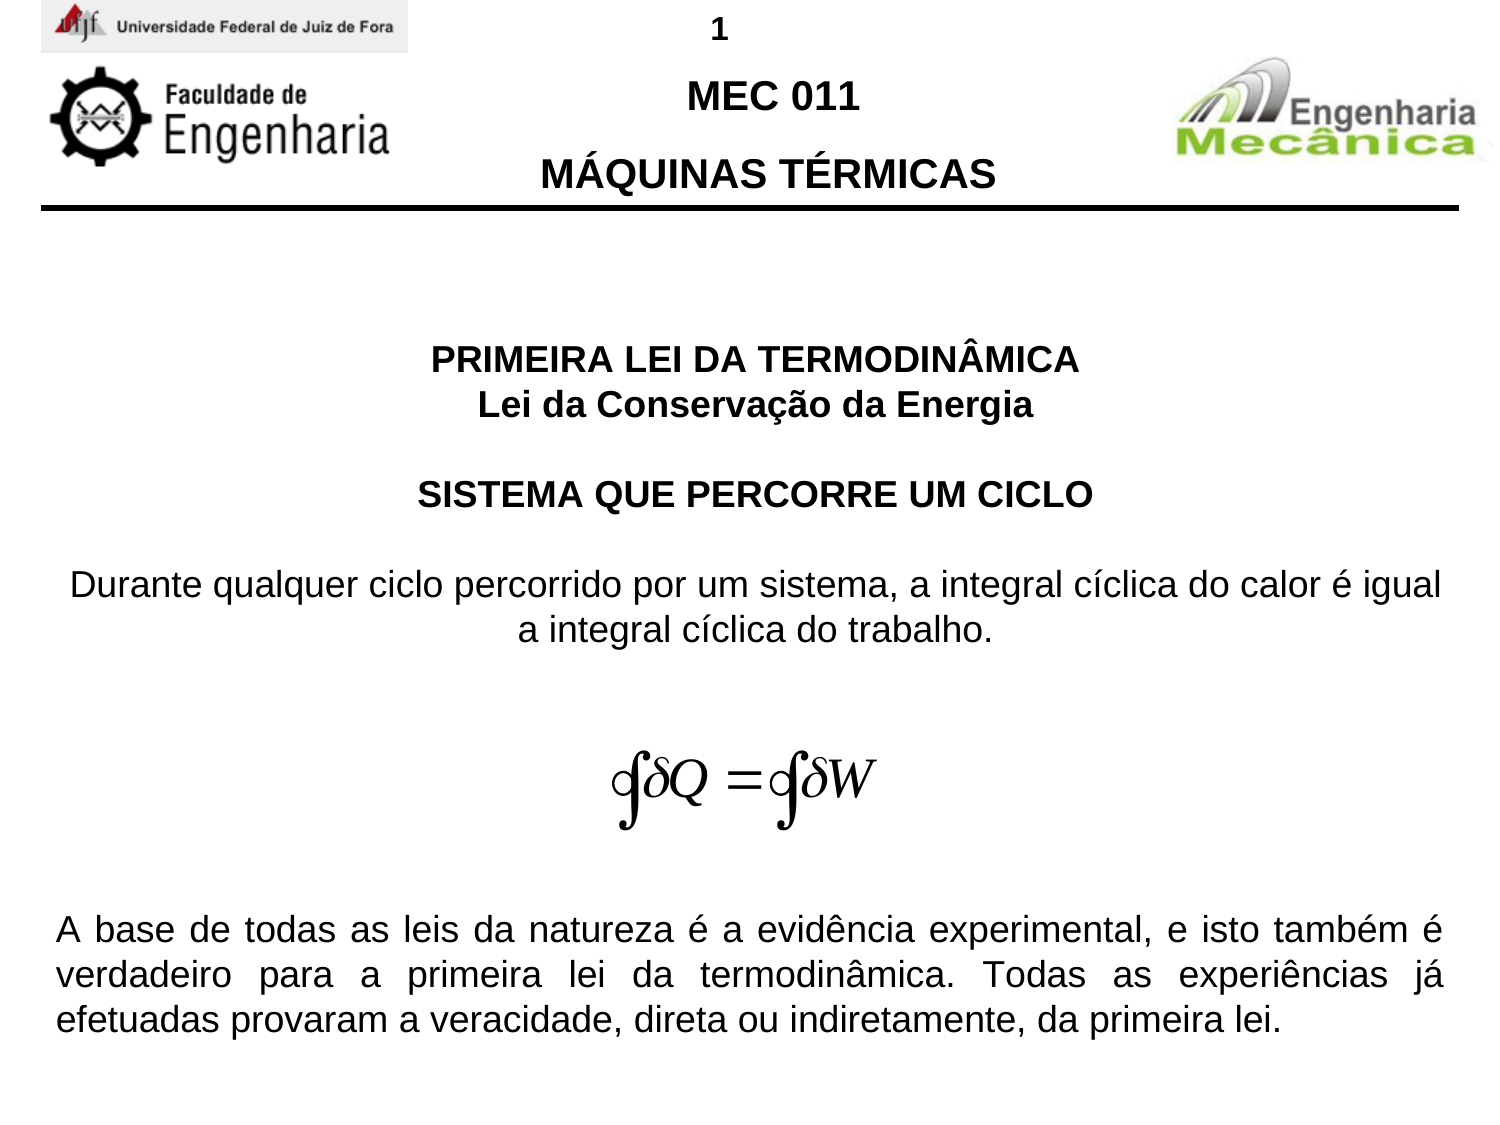

PRIMEIRA LEI DA TERMODINÂMICA
Lei da Conservação da Energia
SISTEMA QUE PERCORRE UM CICLO
Durante qualquer ciclo percorrido por um sistema, a integral cíclica do calor é igual a integral cíclica do trabalho.
A base de todas as leis da natureza é a evidência experimental, e isto também é verdadeiro para a primeira lei da termodinâmica. Todas as experiências já efetuadas provaram a veracidade, direta ou indiretamente, da primeira lei.